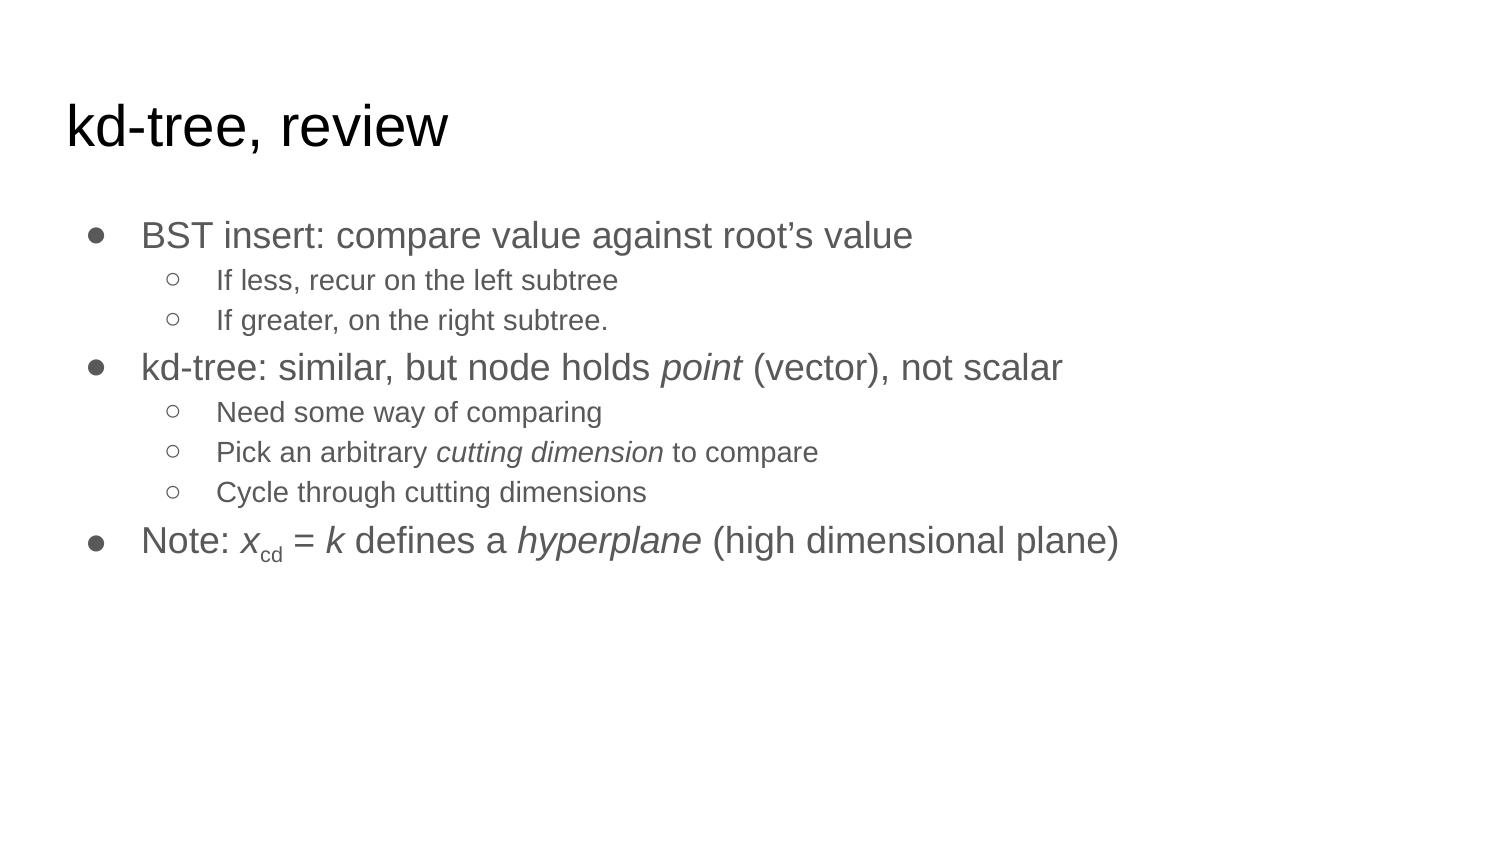

# kd-tree, review
BST insert: compare value against root’s value
If less, recur on the left subtree
If greater, on the right subtree.
kd-tree: similar, but node holds point (vector), not scalar
Need some way of comparing
Pick an arbitrary cutting dimension to compare
Cycle through cutting dimensions
Note: xcd = k defines a hyperplane (high dimensional plane)